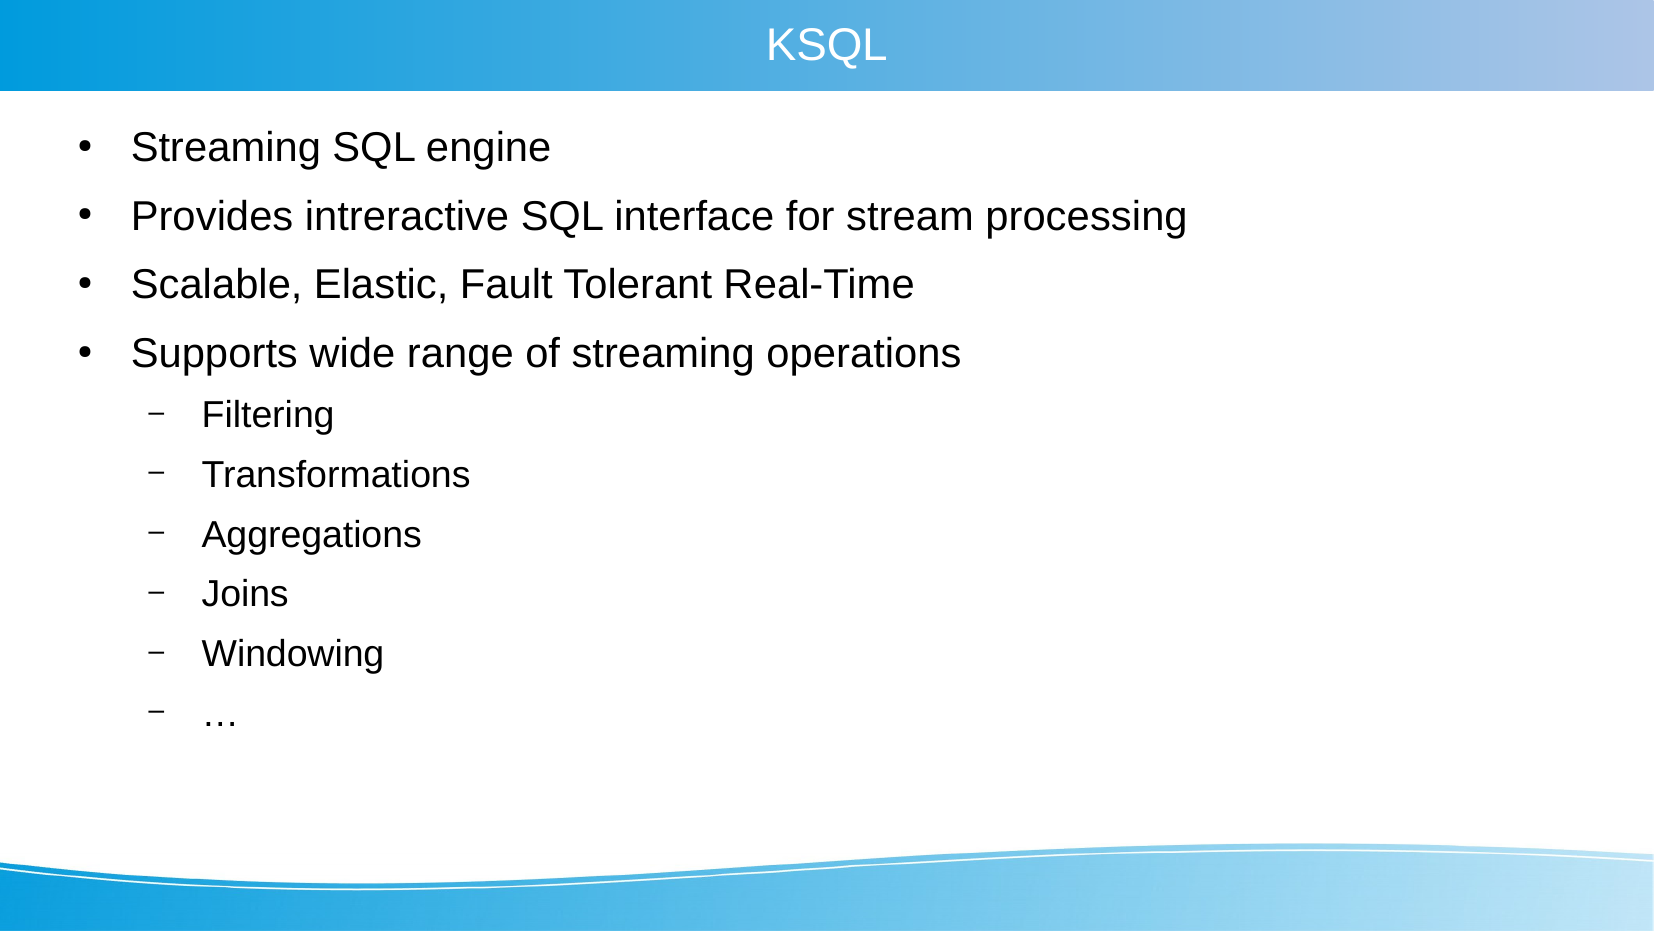

# KSQL
Streaming SQL engine
Provides intreractive SQL interface for stream processing
Scalable, Elastic, Fault Tolerant Real-Time
Supports wide range of streaming operations
Filtering
Transformations
Aggregations
Joins
Windowing
…